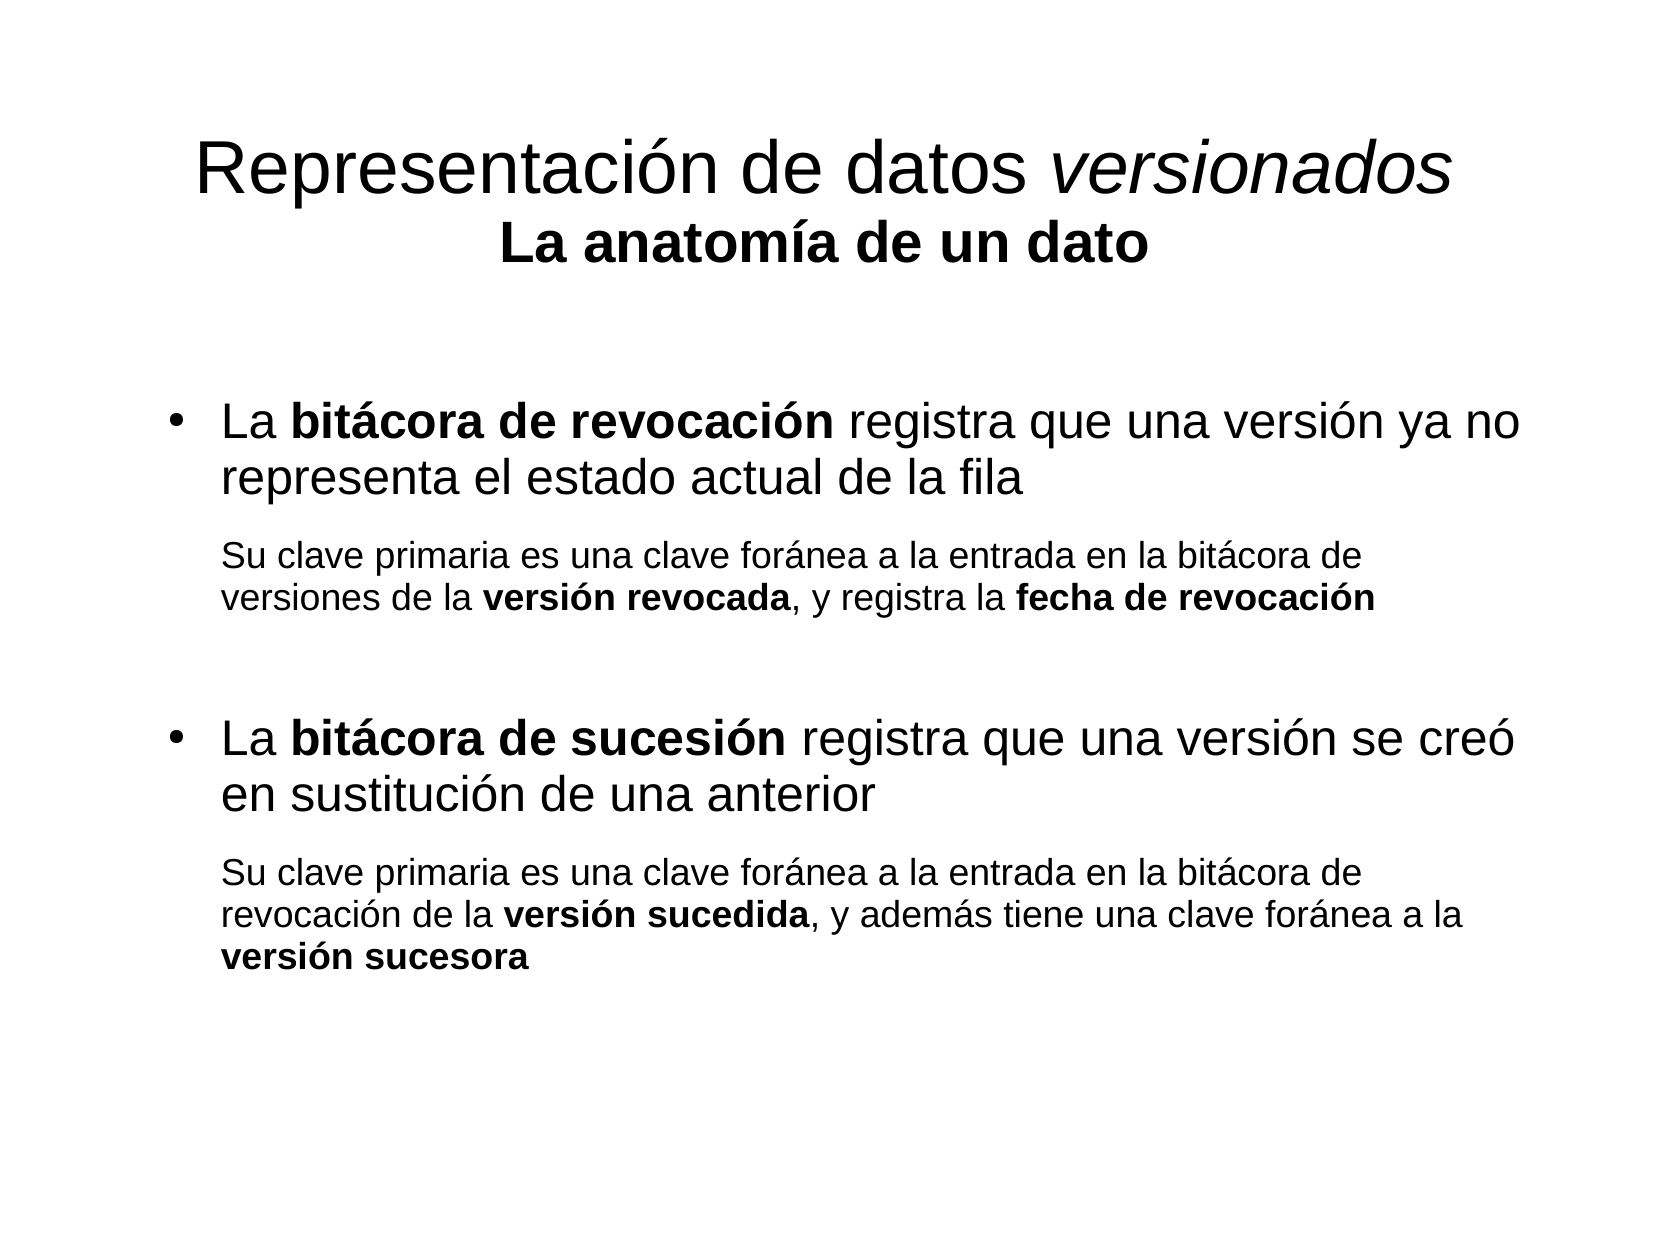

# Representación de datos versionados La anatomía de un dato
La bitácora de revocación registra que una versión ya no representa el estado actual de la fila
Su clave primaria es una clave foránea a la entrada en la bitácora de versiones de la versión revocada, y registra la fecha de revocación
La bitácora de sucesión registra que una versión se creó en sustitución de una anterior
Su clave primaria es una clave foránea a la entrada en la bitácora de revocación de la versión sucedida, y además tiene una clave foránea a la versión sucesora